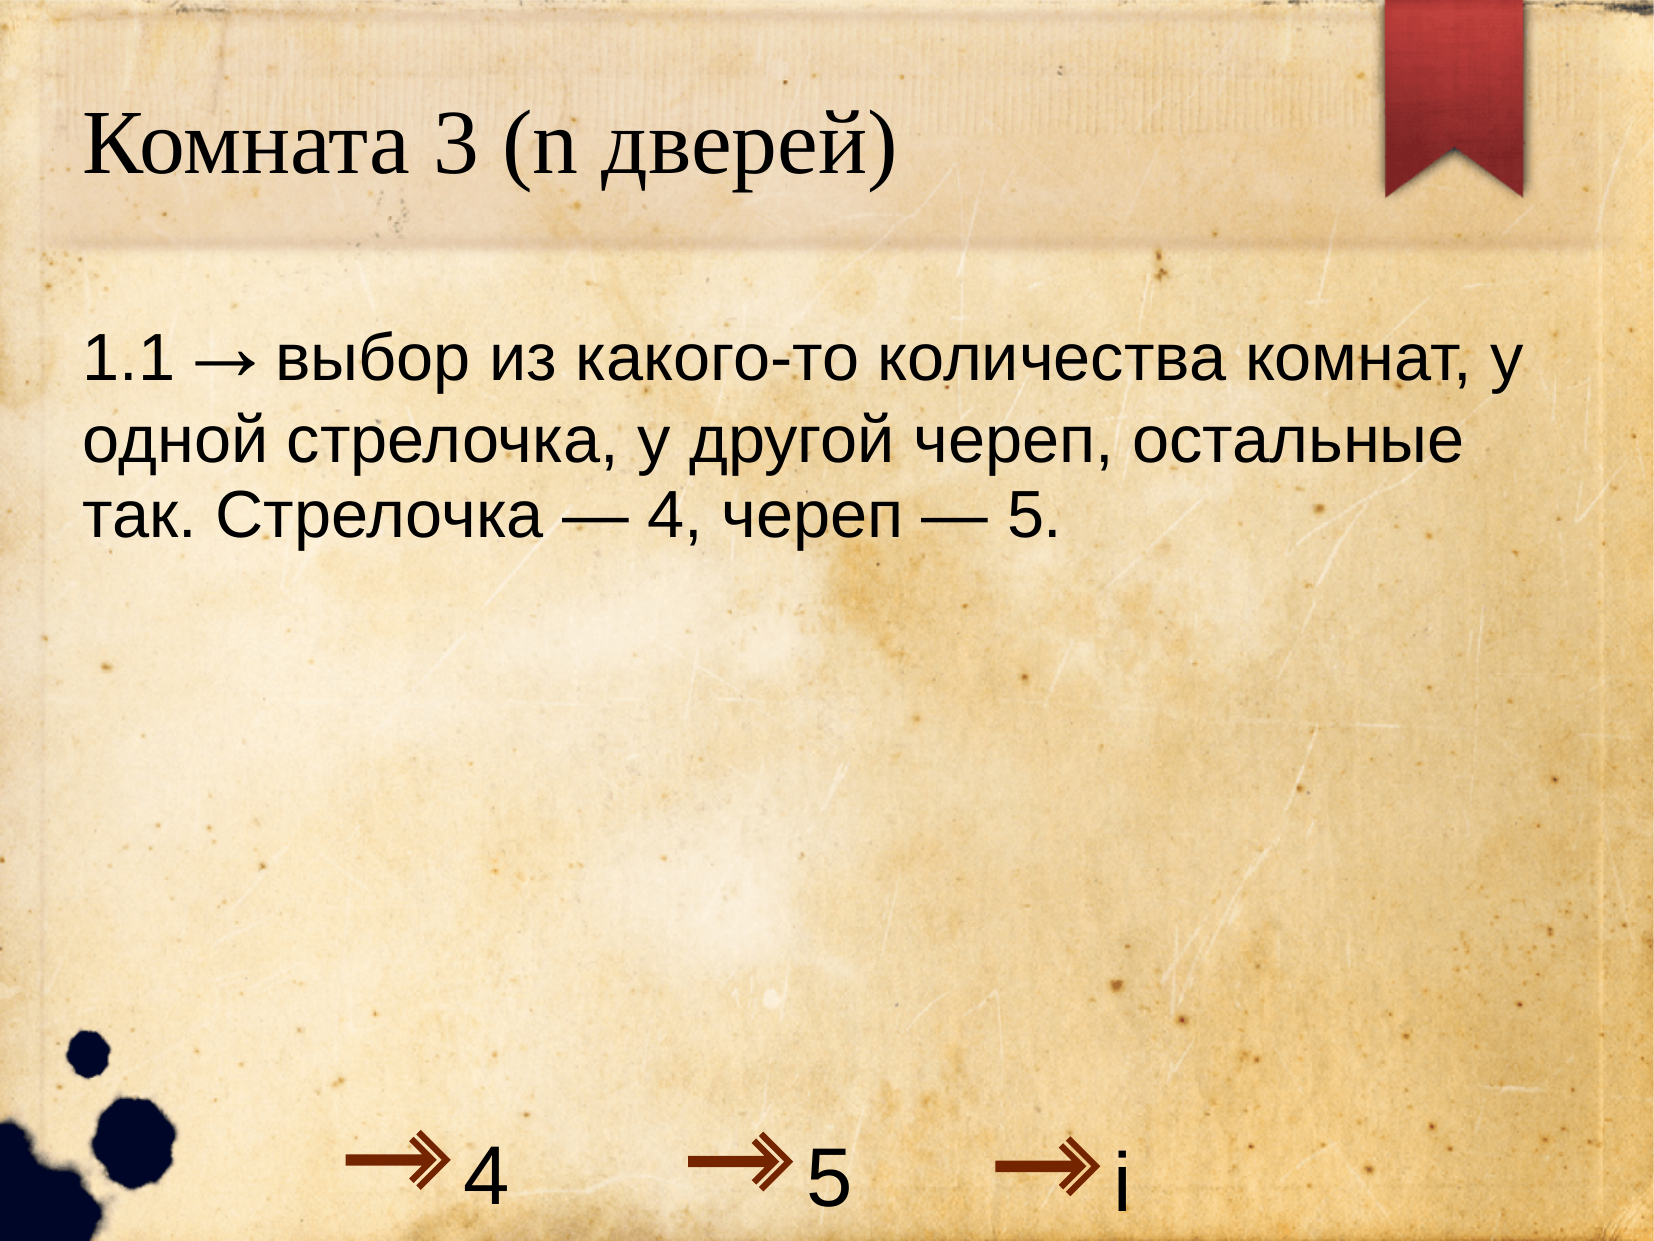

# Комната 3 (n дверей)
1.1→выбор из какого-то количества комнат, у одной стрелочка, у другой череп, остальные так. Стрелочка — 4, череп — 5.
4
5
i